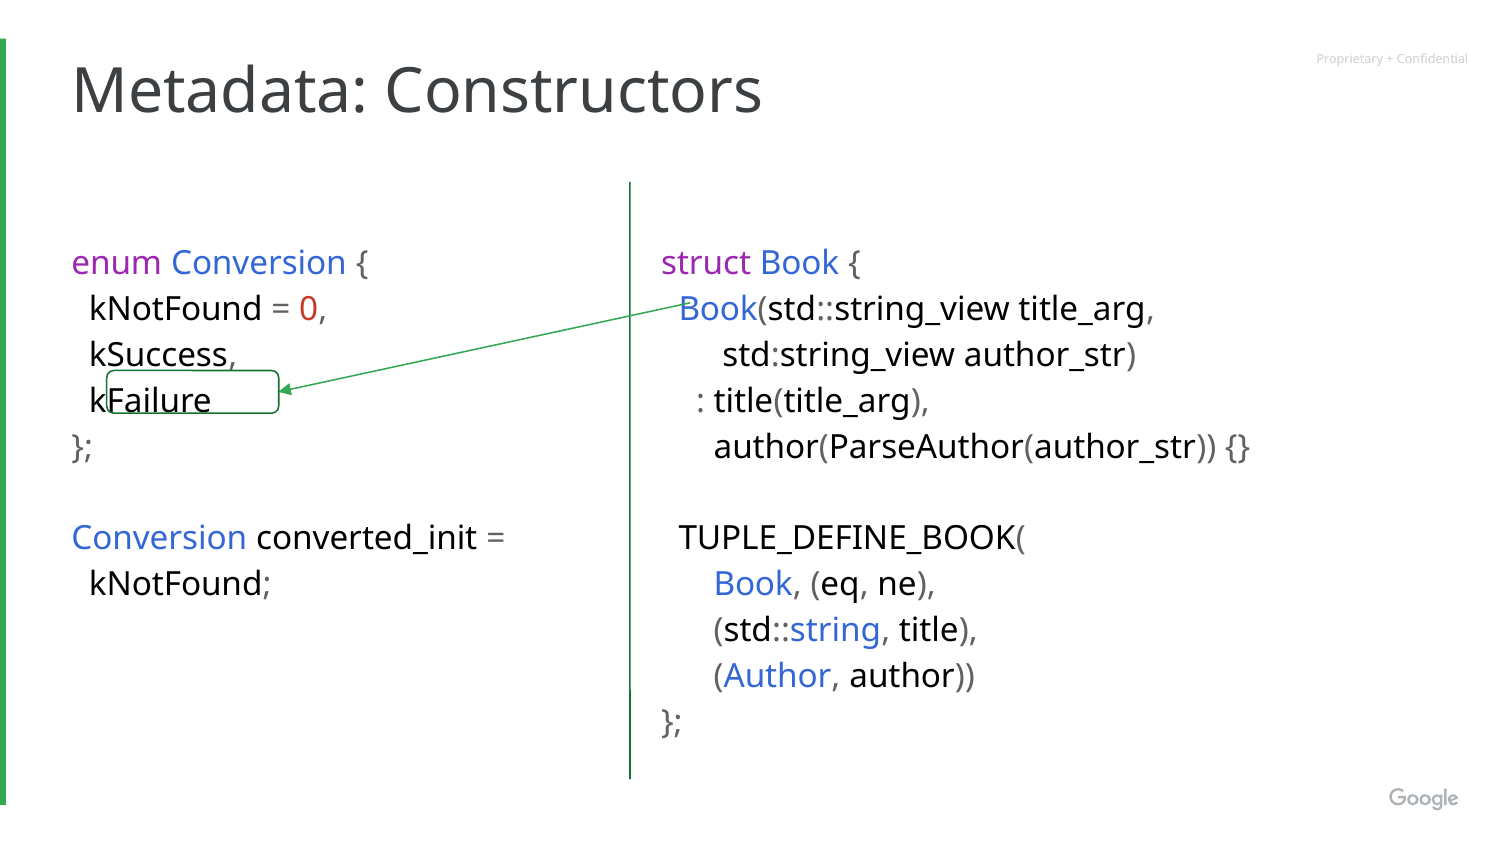

Metadata: Constructors
# enum Conversion {
 kNotFound = 0,
 kSuccess,
 kFailure
};
Conversion converted_init =
 kNotFound;
struct Book {
 Book(std::string_view title_arg,
 std:string_view author_str)
 : title(title_arg),
 author(ParseAuthor(author_str)) {}
 TUPLE_DEFINE_BOOK(
 Book, (eq, ne),
 (std::string, title),
 (Author, author))
};